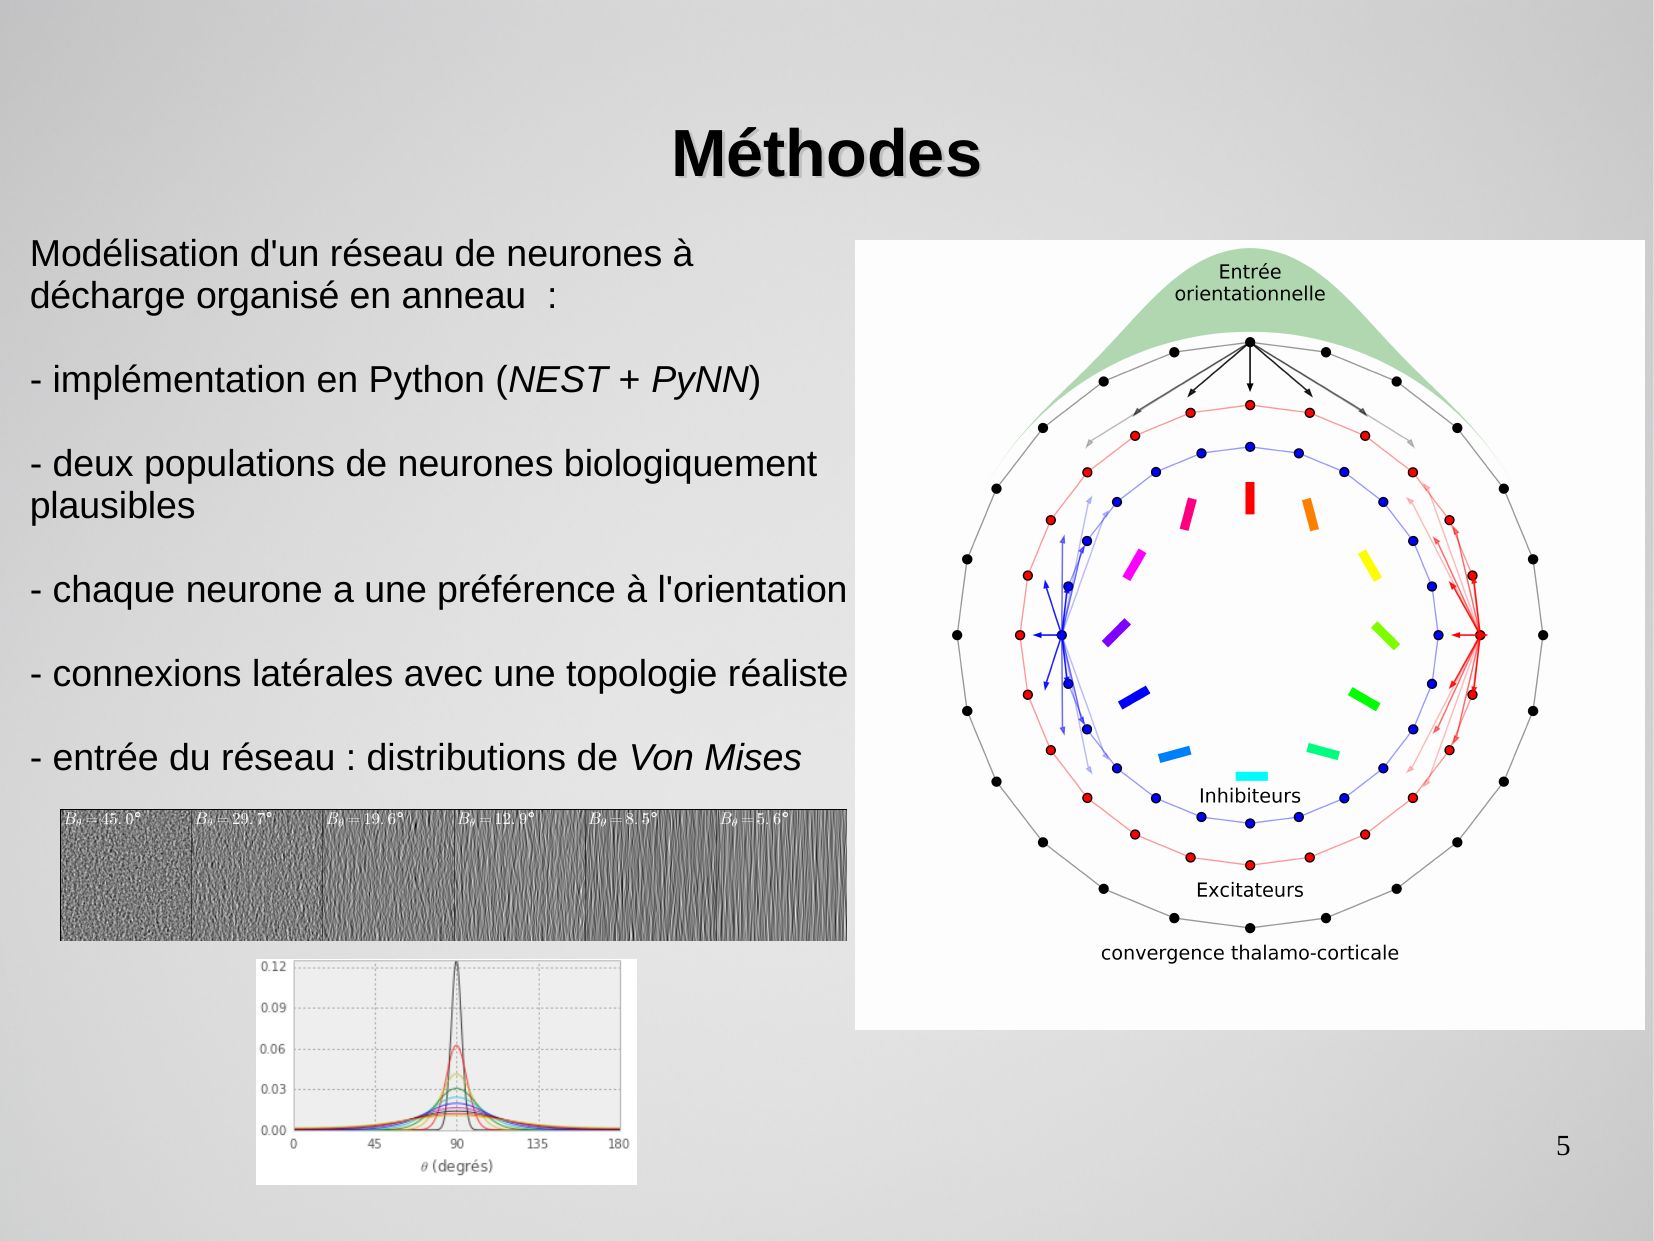

# Méthodes
Modélisation d'un réseau de neurones à décharge organisé en anneau  :
- implémentation en Python (NEST + PyNN)
- deux populations de neurones biologiquement plausibles
- chaque neurone a une préférence à l'orientation
- connexions latérales avec une topologie réaliste
- entrée du réseau : distributions de Von Mises
5